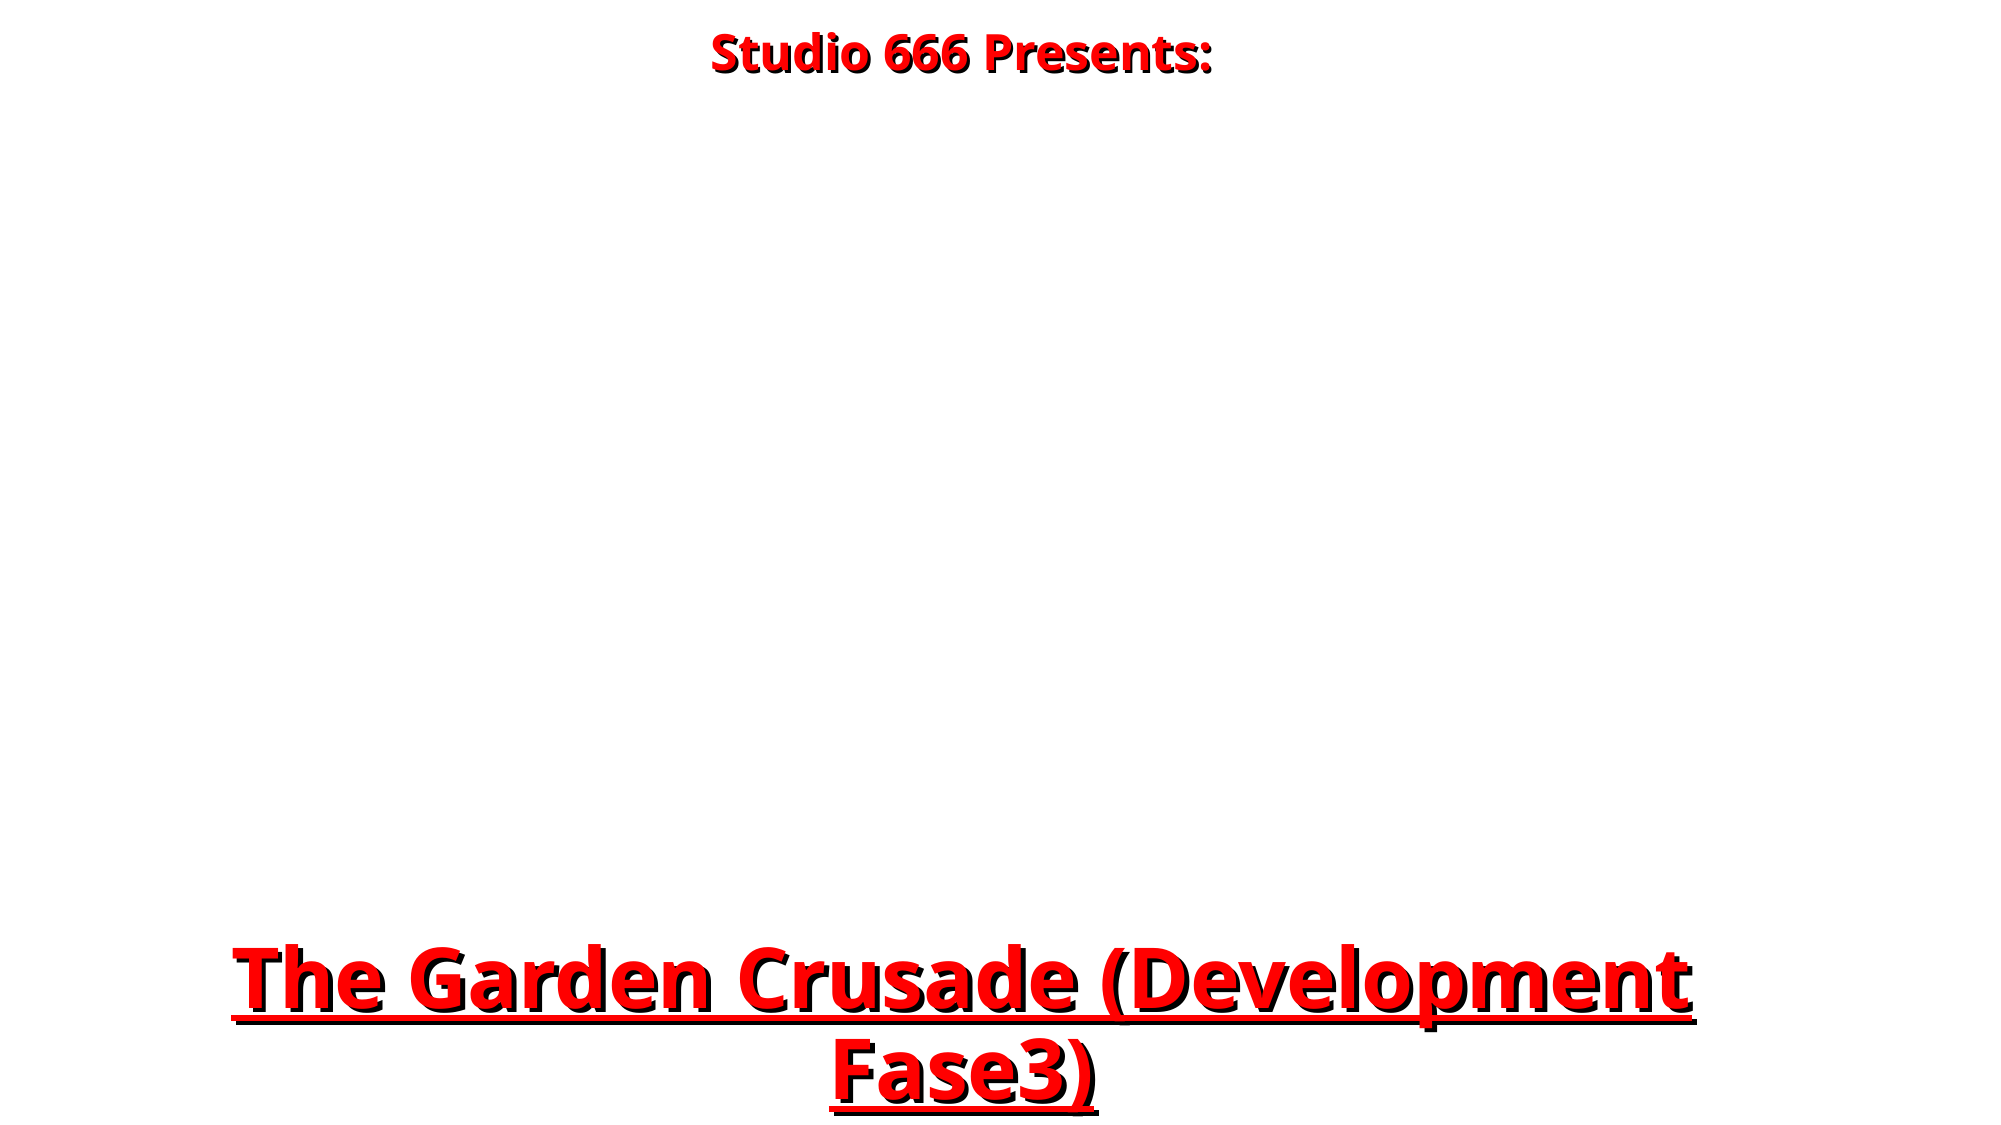

Studio 666 Presents:
# The Garden Crusade (Development Fase3)